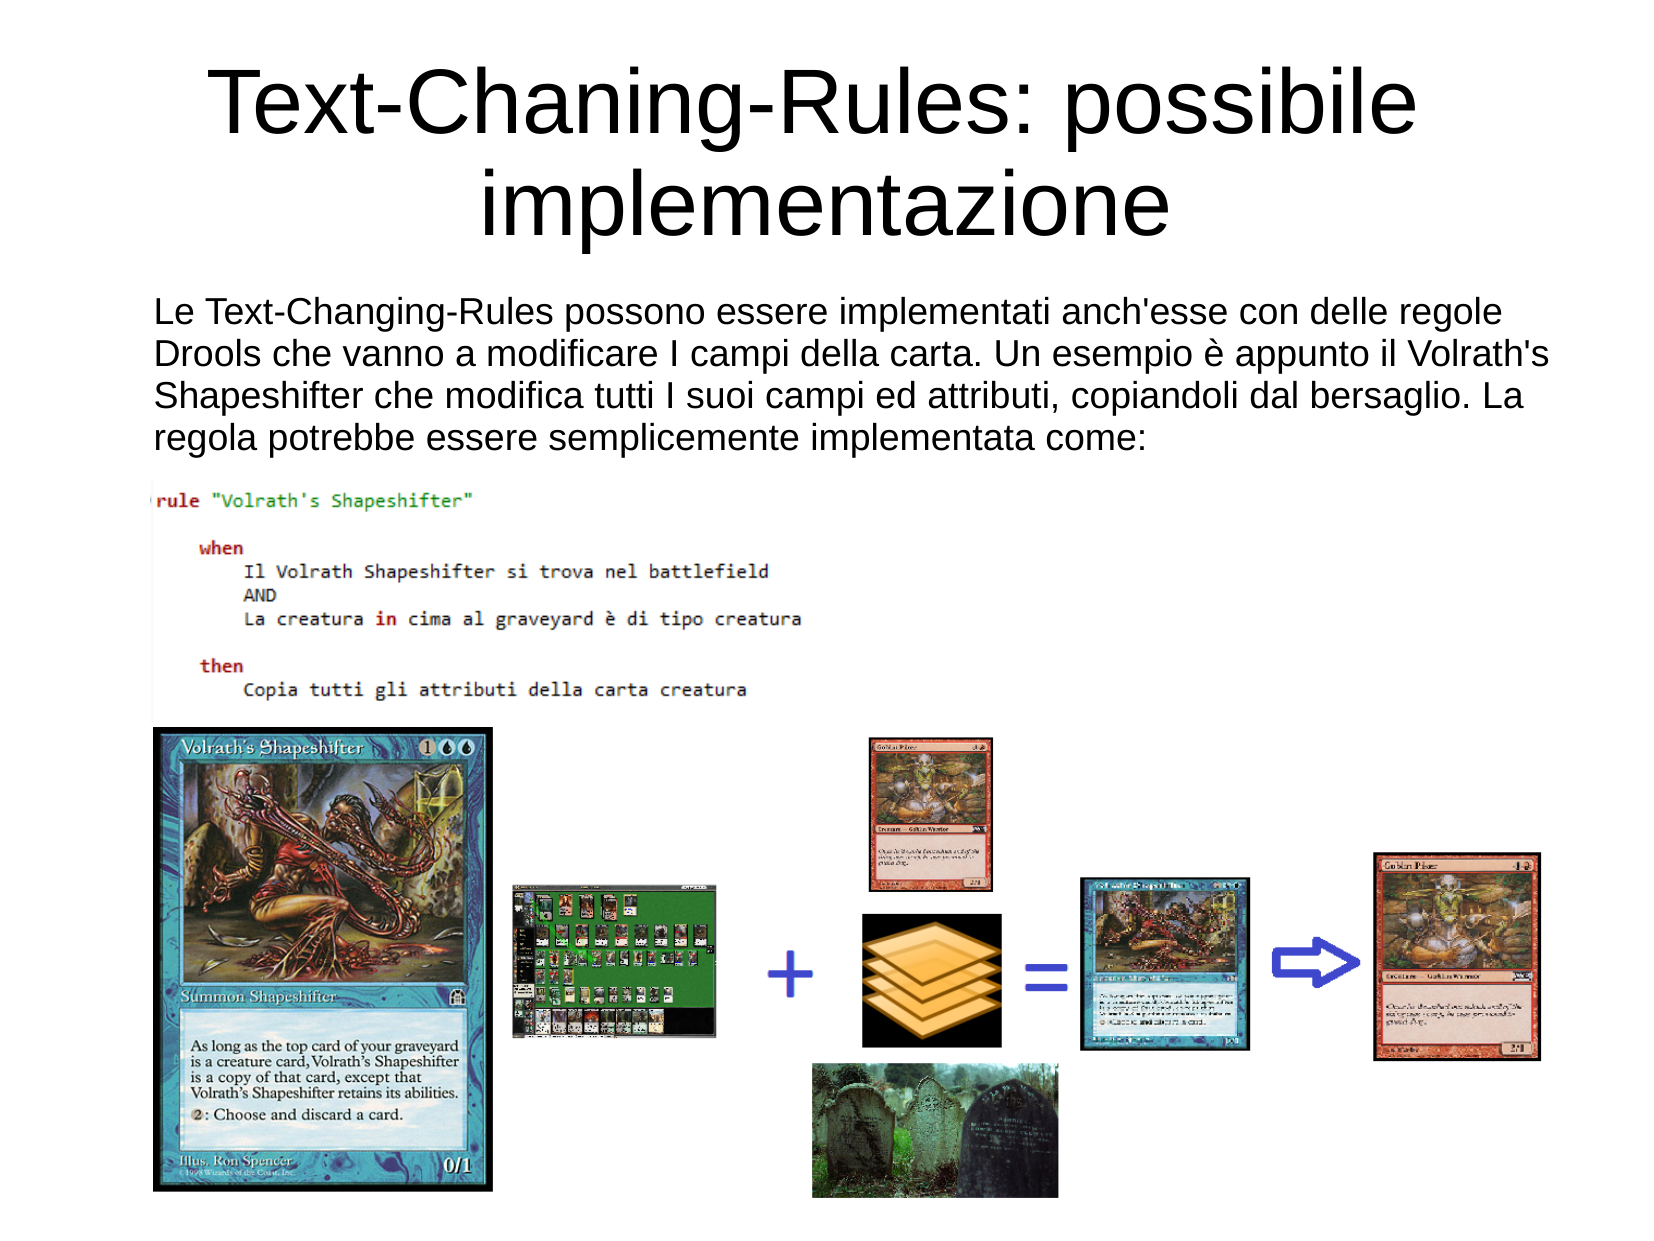

# Text-Chaning-Rules: possibile implementazione
Le Text-Changing-Rules possono essere implementati anch'esse con delle regole Drools che vanno a modificare I campi della carta. Un esempio è appunto il Volrath's Shapeshifter che modifica tutti I suoi campi ed attributi, copiandoli dal bersaglio. La regola potrebbe essere semplicemente implementata come: